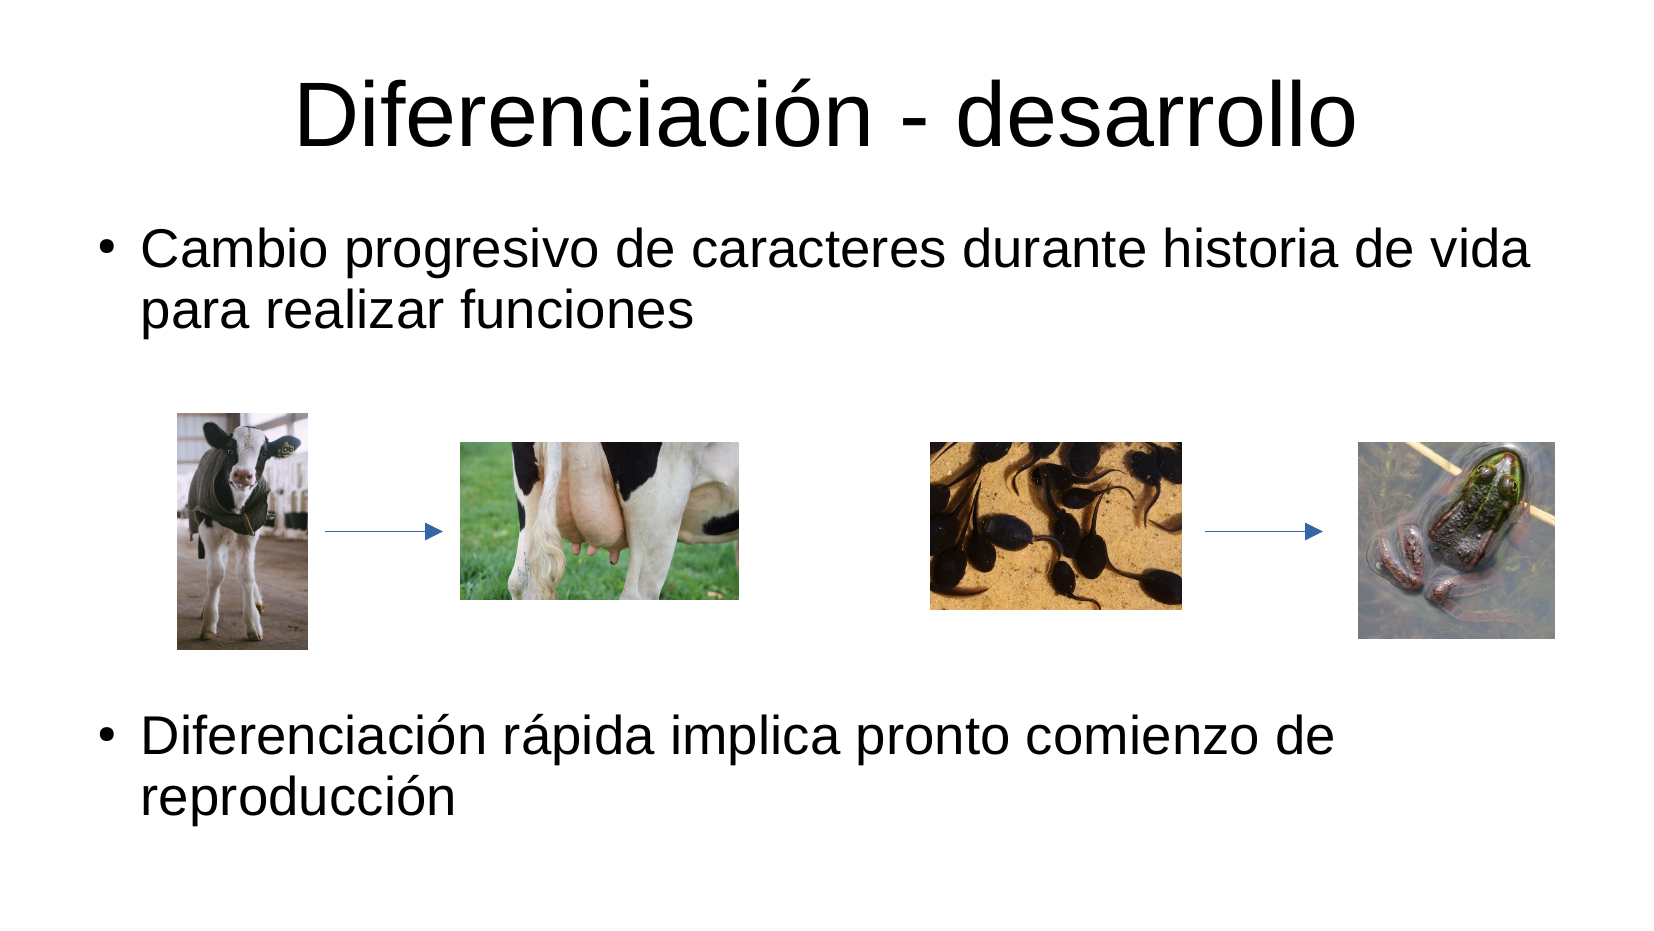

# Diferenciación - desarrollo
Cambio progresivo de caracteres durante historia de vida para realizar funciones
Diferenciación rápida implica pronto comienzo de reproducción